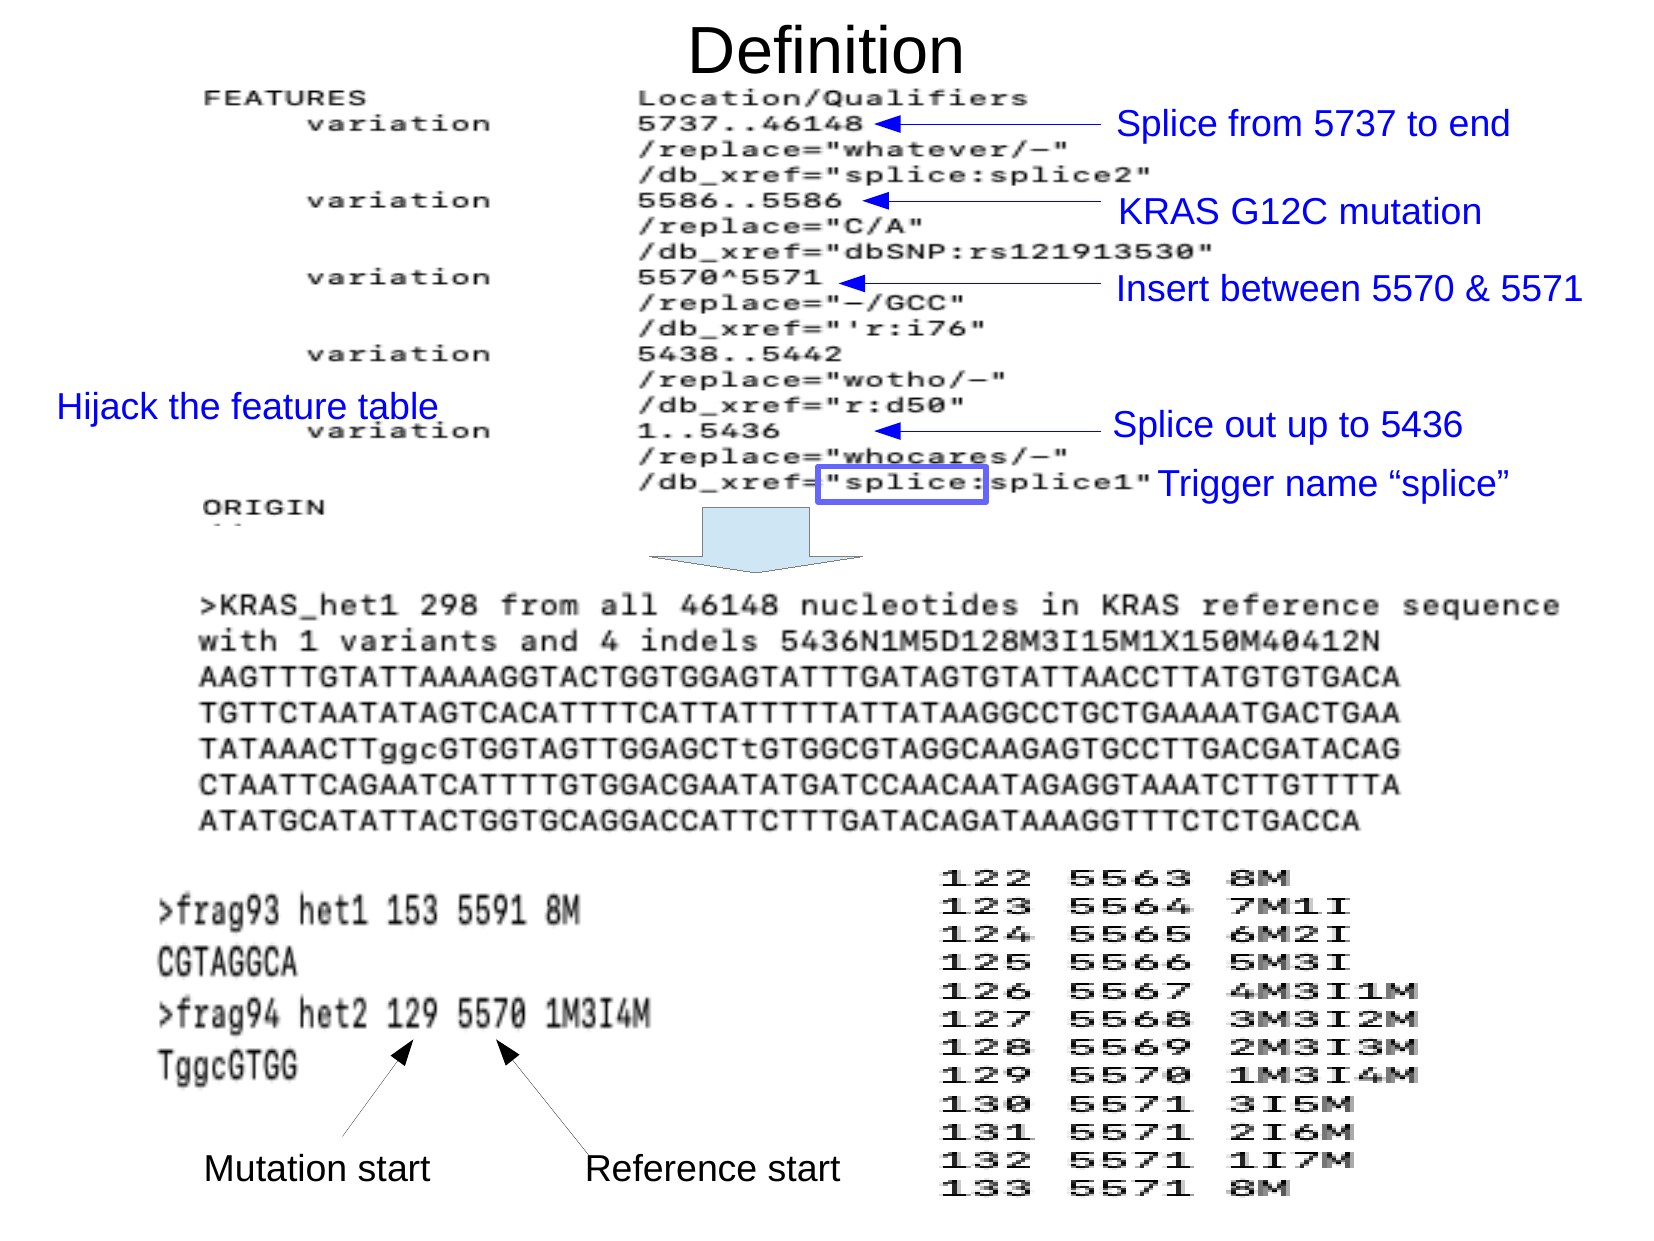

# Definition
Splice from 5737 to end
KRAS G12C mutation
Insert between 5570 & 5571
Hijack the feature table
Splice out up to 5436
Trigger name “splice”
Mutation start
Reference start